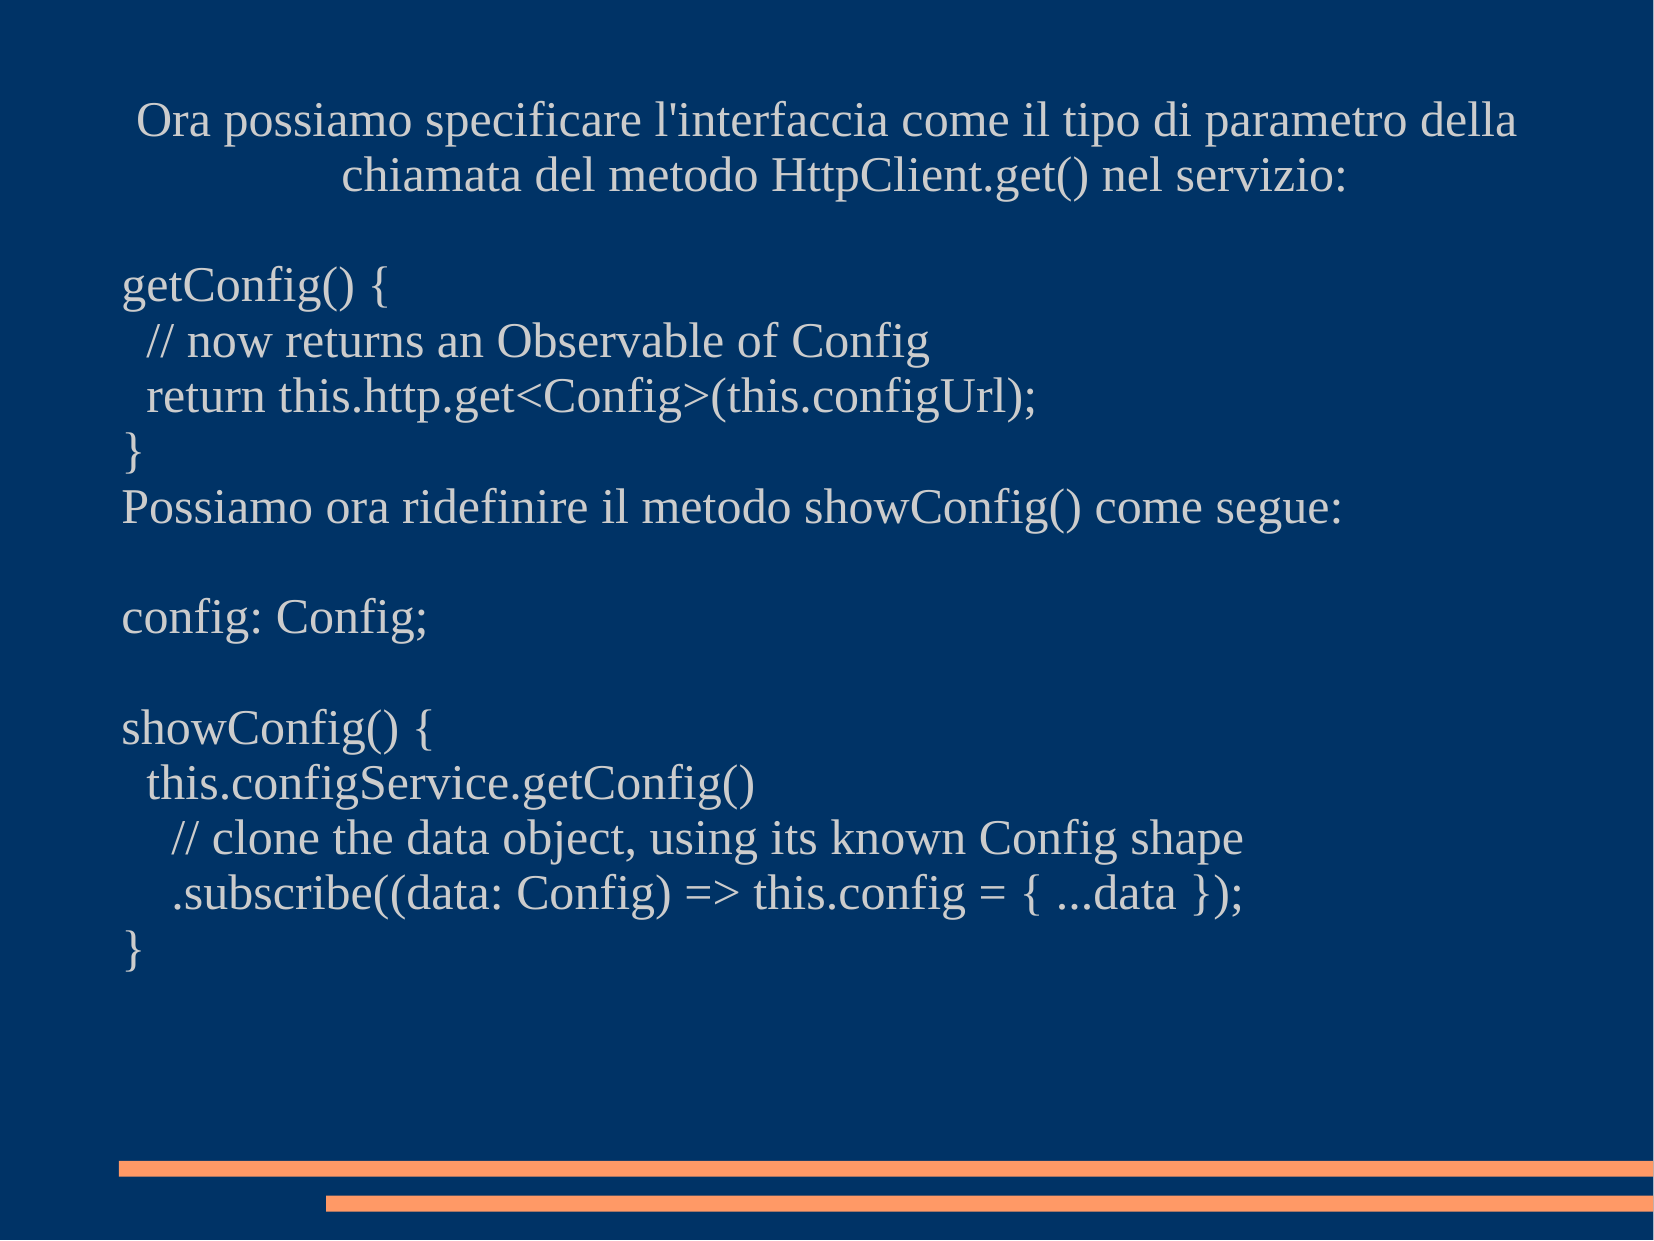

# Ora possiamo specificare l'interfaccia come il tipo di parametro della chiamata del metodo HttpClient.get() nel servizio:
getConfig() {
 // now returns an Observable of Config
 return this.http.get<Config>(this.configUrl);
}
Possiamo ora ridefinire il metodo showConfig() come segue:
config: Config;
showConfig() {
 this.configService.getConfig()
 // clone the data object, using its known Config shape
 .subscribe((data: Config) => this.config = { ...data });
}